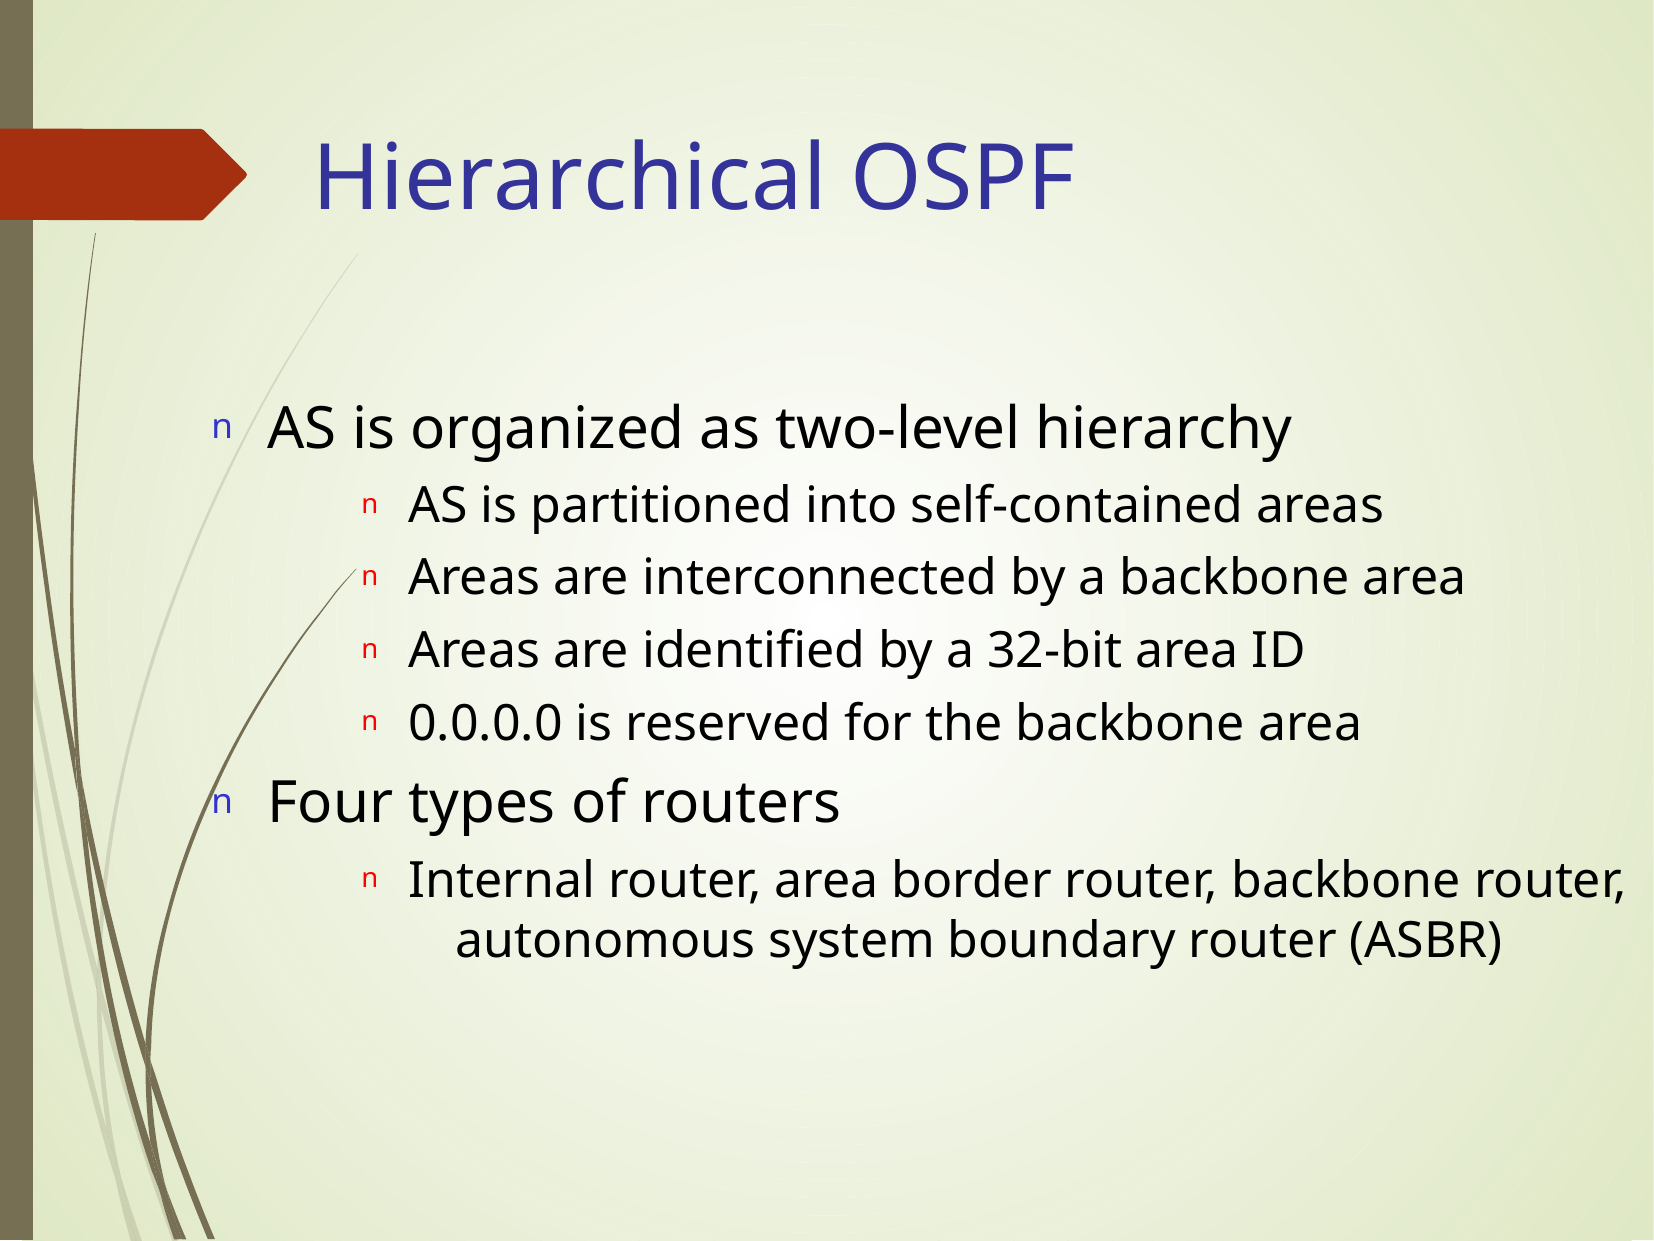

Hierarchical OSPF
AS is organized as two-level hierarchy
AS is partitioned into self-contained areas
Areas are interconnected by a backbone area
Areas are identified by a 32-bit area ID
0.0.0.0 is reserved for the backbone area
Four types of routers
Internal router, area border router, backbone router, autonomous system boundary router (ASBR)